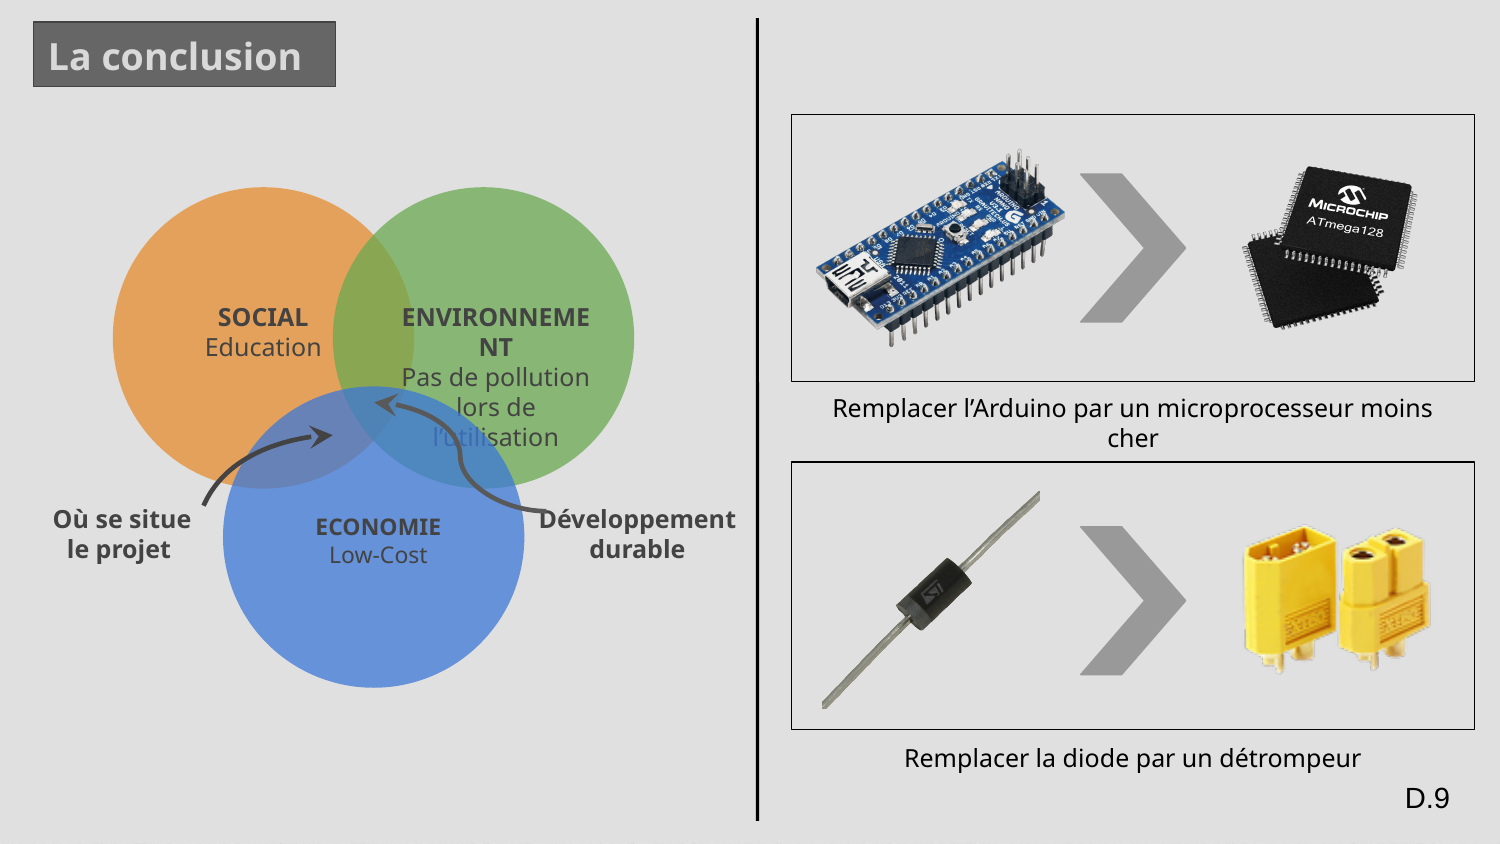

# La conclusion
SOCIAL
Education
ENVIRONNEMENT
Pas de pollution
lors de l’utilisation
ECONOMIE
Low-Cost
Développement
durable
Où se situe le projet
Remplacer l’Arduino par un microprocesseur moins cher
Remplacer la diode par un détrompeur
D.9